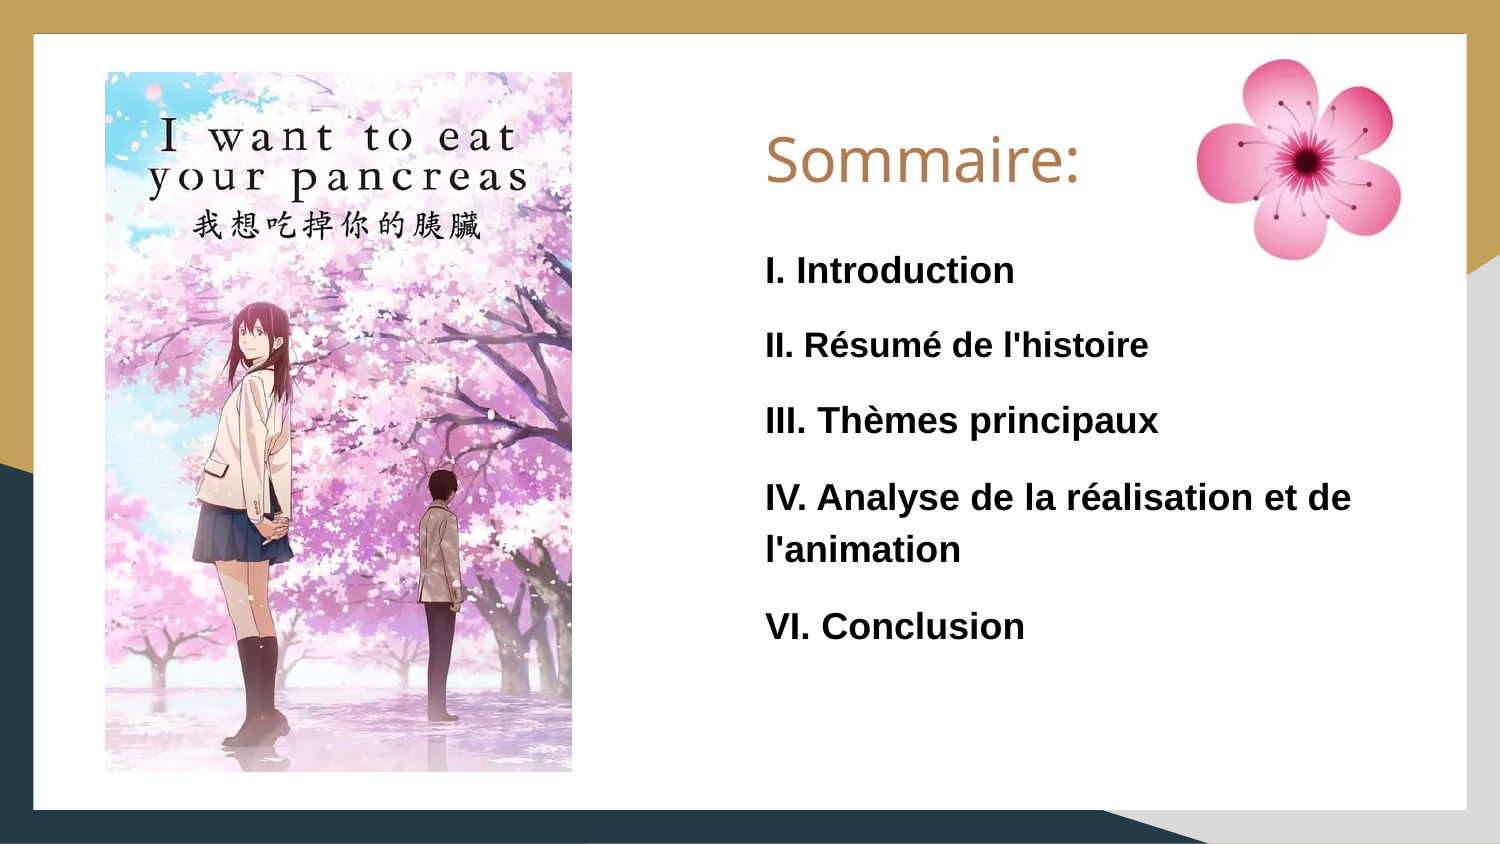

# Sommaire:
I. Introduction
II. Résumé de l'histoire
III. Thèmes principaux
IV. Analyse de la réalisation et de l'animation
VI. Conclusion